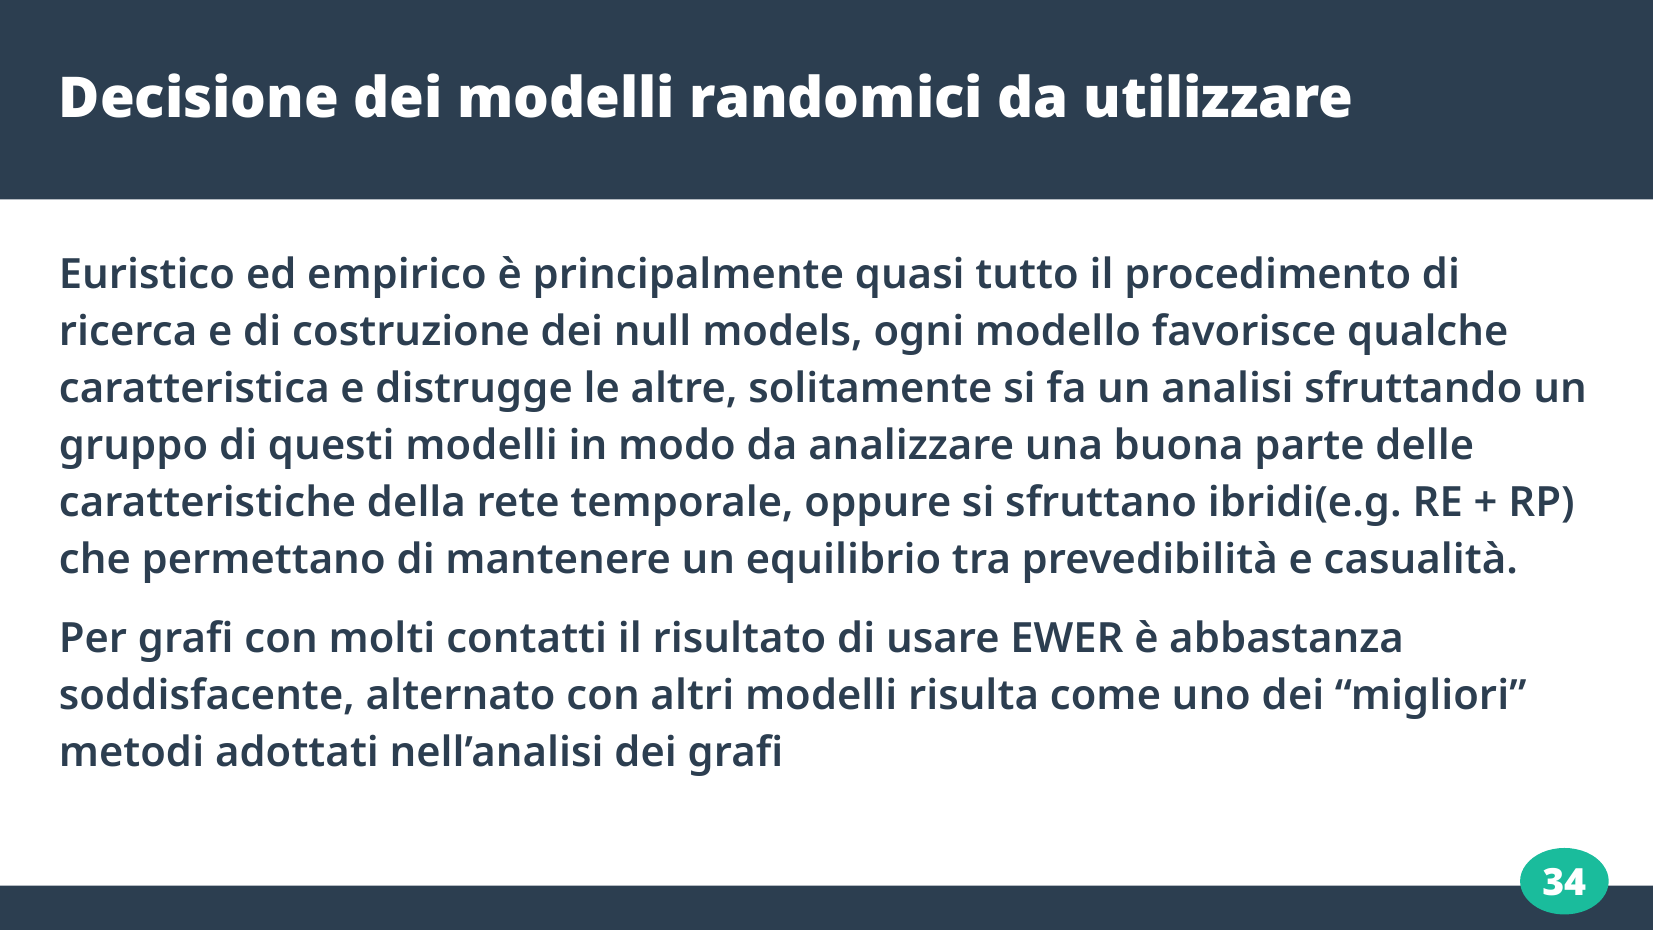

# Decisione dei modelli randomici da utilizzare
Euristico ed empirico è principalmente quasi tutto il procedimento di ricerca e di costruzione dei null models, ogni modello favorisce qualche caratteristica e distrugge le altre, solitamente si fa un analisi sfruttando un gruppo di questi modelli in modo da analizzare una buona parte delle caratteristiche della rete temporale, oppure si sfruttano ibridi(e.g. RE + RP) che permettano di mantenere un equilibrio tra prevedibilità e casualità.
Per grafi con molti contatti il risultato di usare EWER è abbastanza soddisfacente, alternato con altri modelli risulta come uno dei “migliori” metodi adottati nell’analisi dei grafi
34